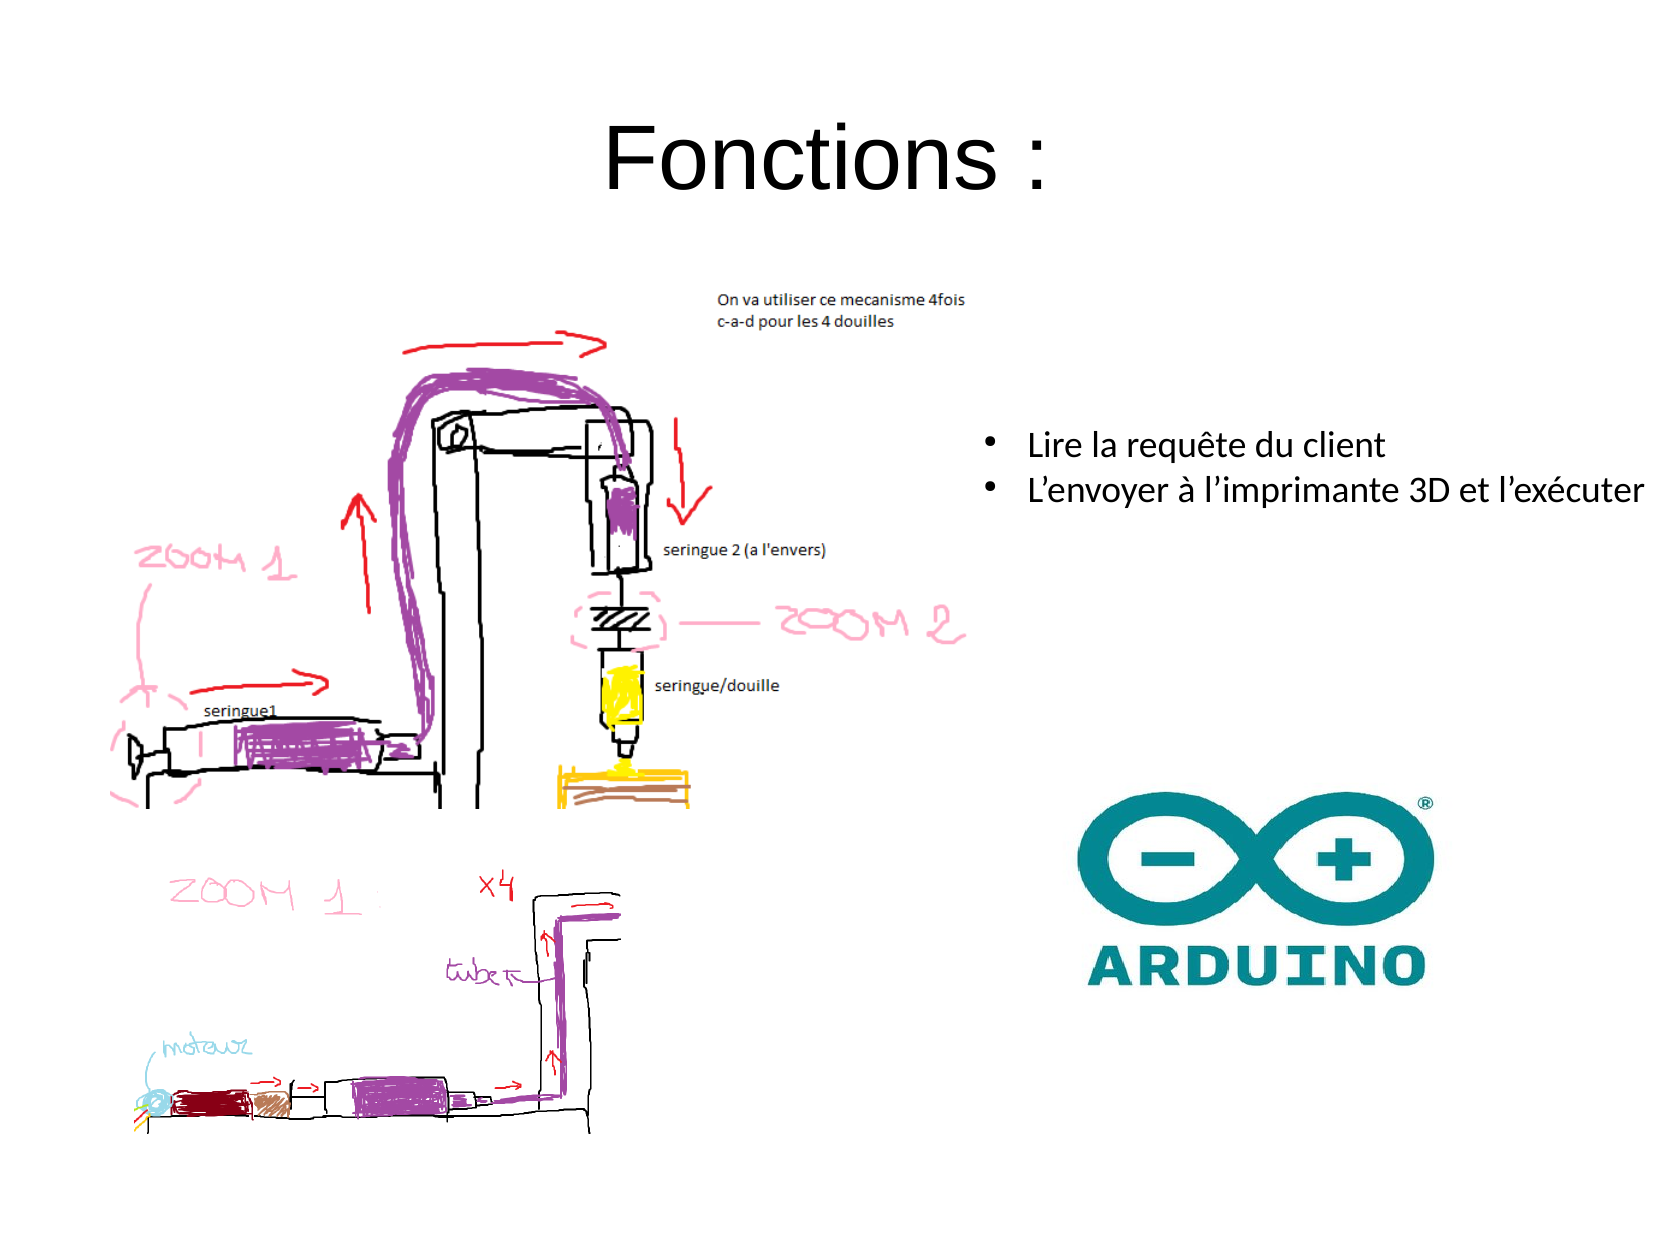

# Fonctions :
 Lire la requête du client
 L’envoyer à l’imprimante 3D et l’exécuter